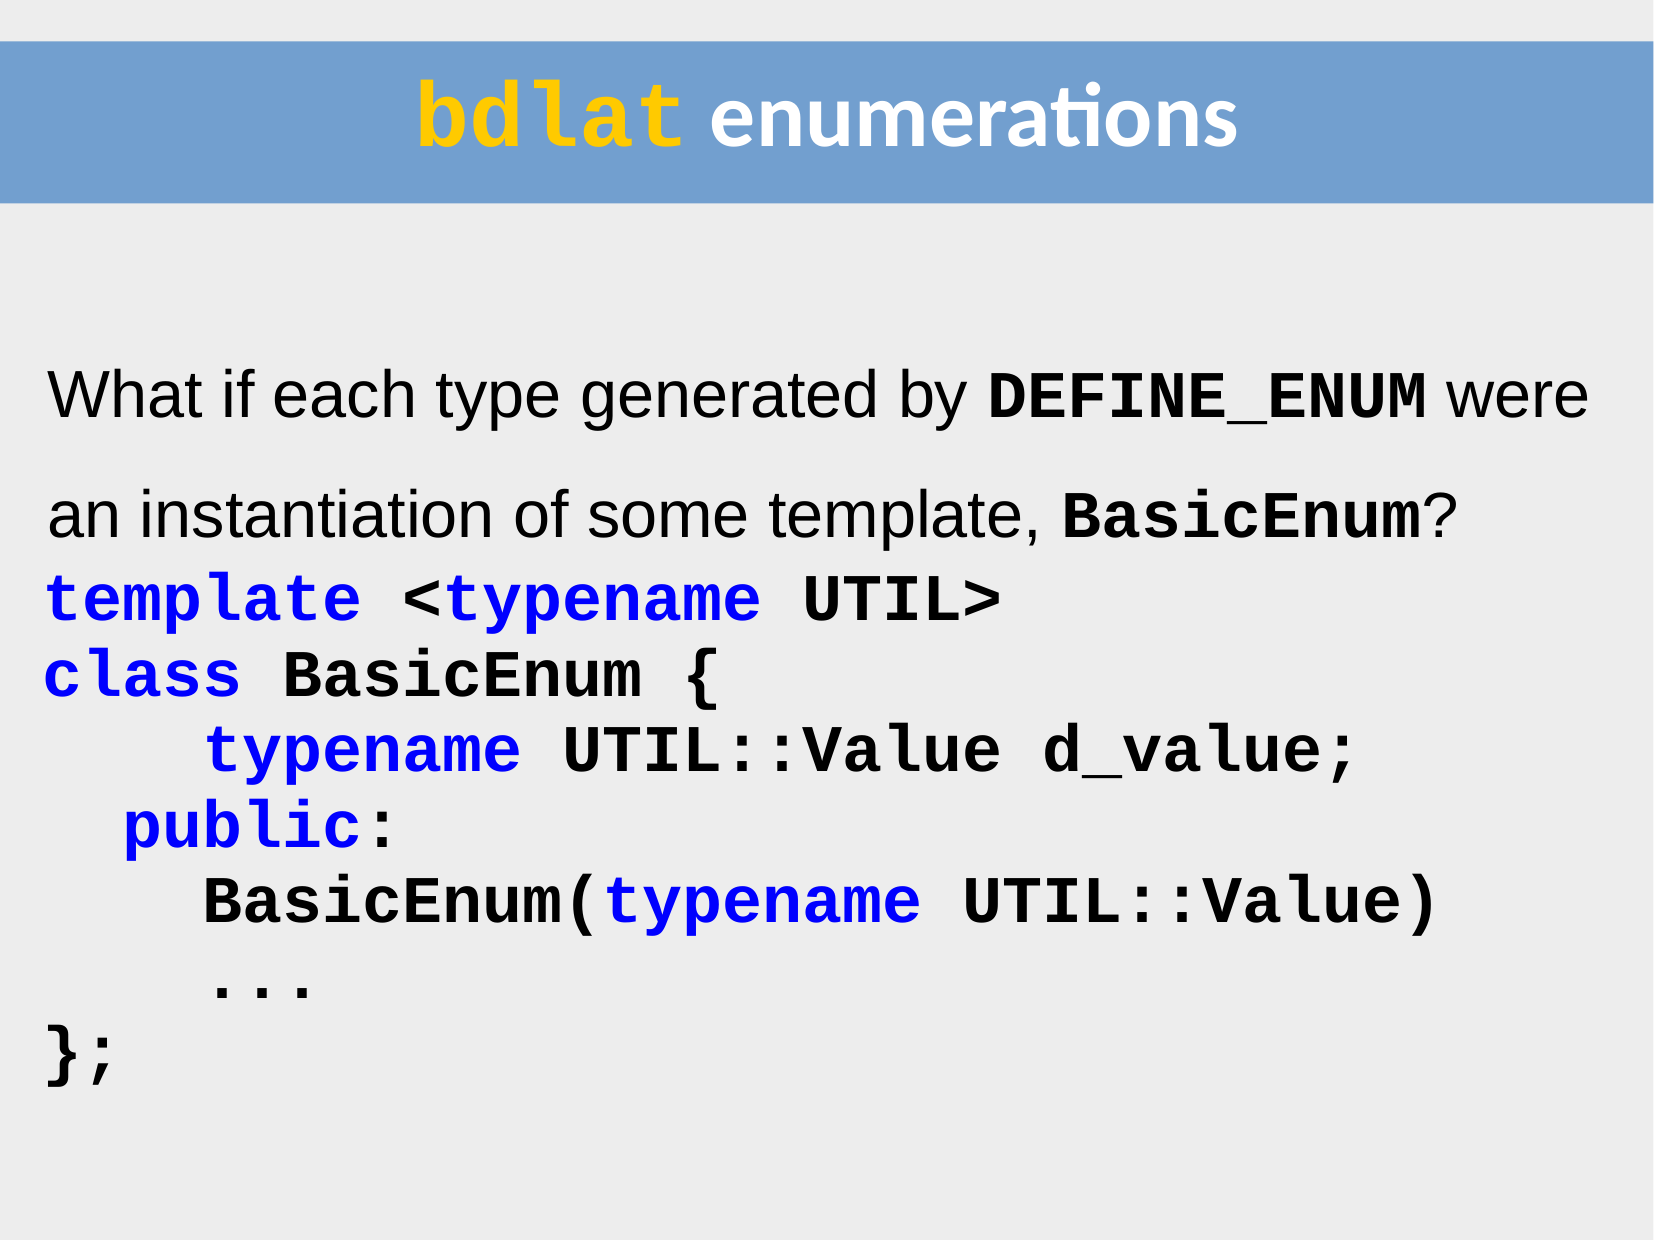

# bdlat enumerations
What if each type generated by DEFINE_ENUM were an instantiation of some template, BasicEnum?
template <typename UTIL>
class BasicEnum {
 typename UTIL::Value d_value;
 public:
 BasicEnum(typename UTIL::Value)
 ...
};